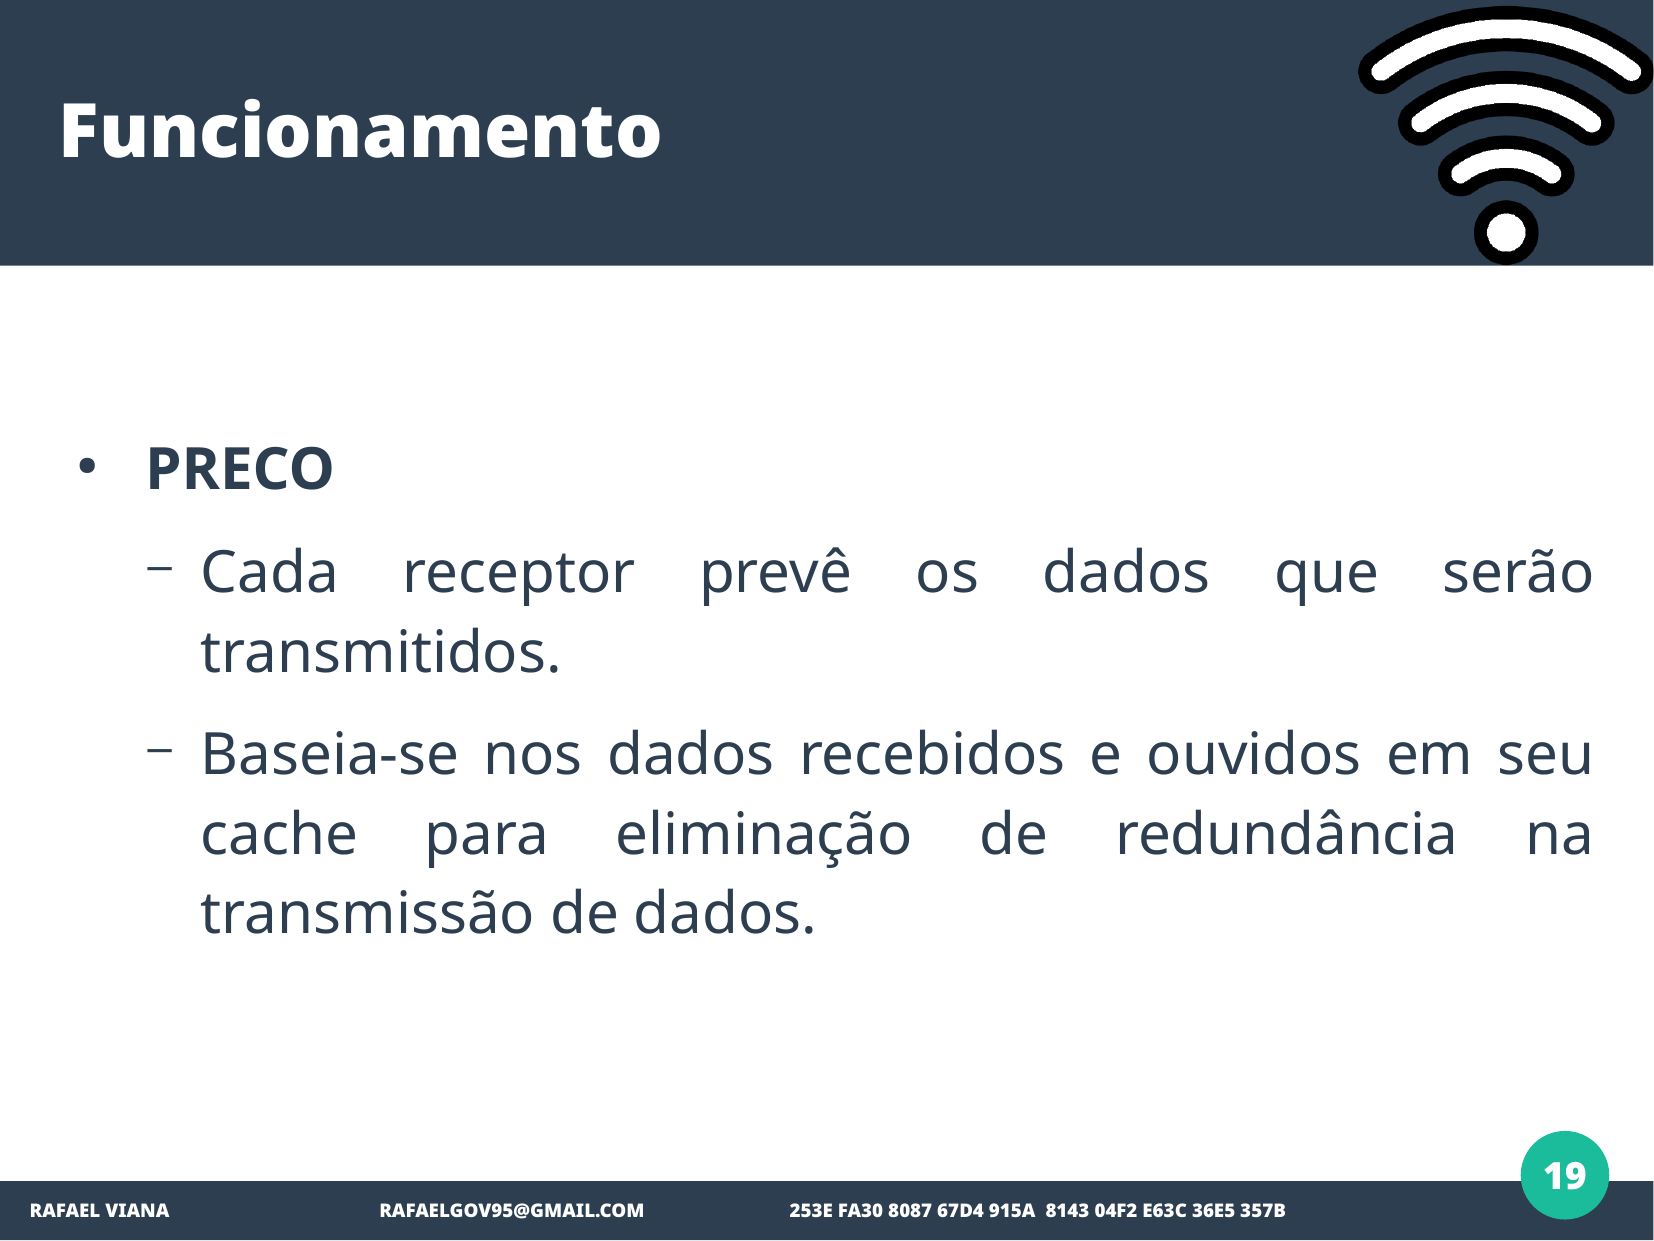

# Funcionamento
 PRECO
Cada receptor prevê os dados que serão transmitidos.
Baseia-se nos dados recebidos e ouvidos em seu cache para eliminação de redundância na transmissão de dados.
19
RAFAEL VIANA RAFAELGOV95@GMAIL.COM 253E FA30 8087 67D4 915A 8143 04F2 E63C 36E5 357B